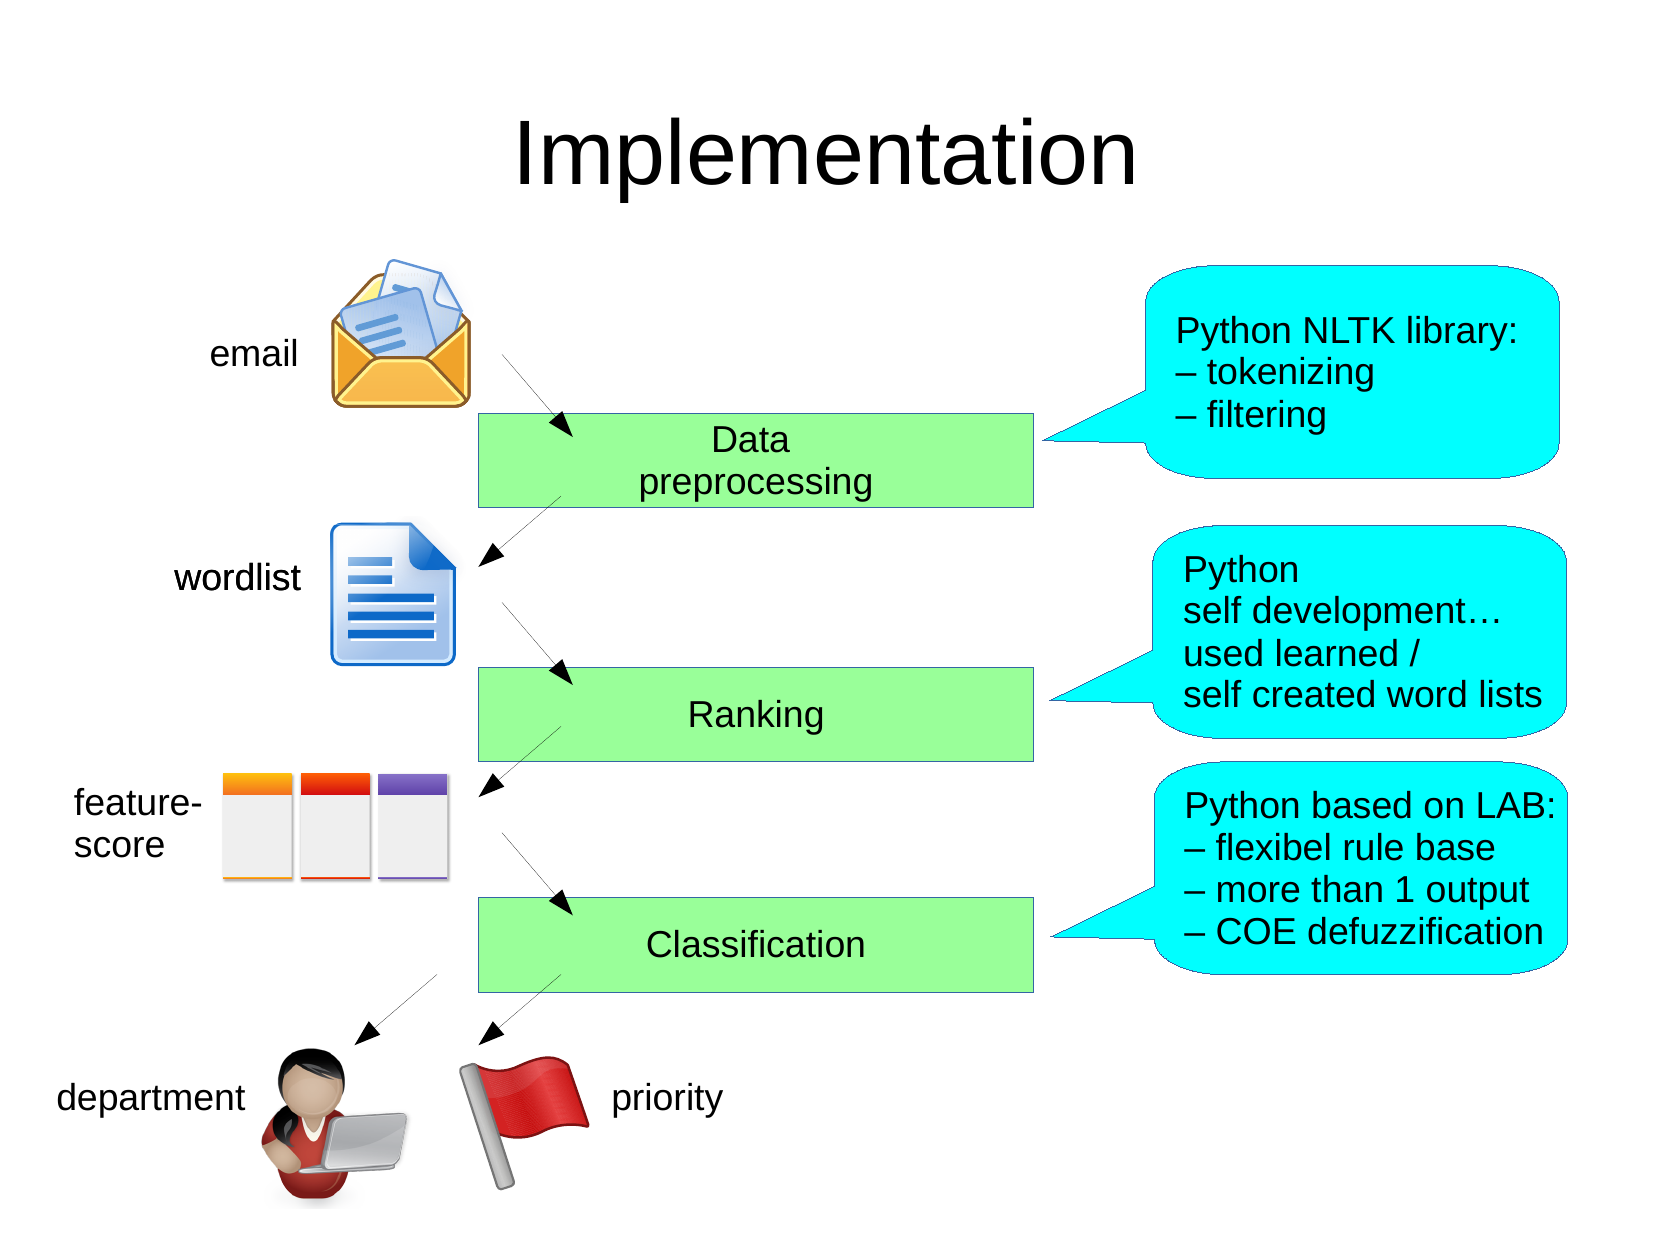

# Implementation
Python NLTK library:
– tokenizing
– filtering
email
Data
preprocessing
Python
self development…
used learned /
self created word lists
wordlist
wordlist
Ranking
Python based on LAB:
– flexibel rule base
– more than 1 output
– COE defuzzification
feature-score
Classification
department
priority